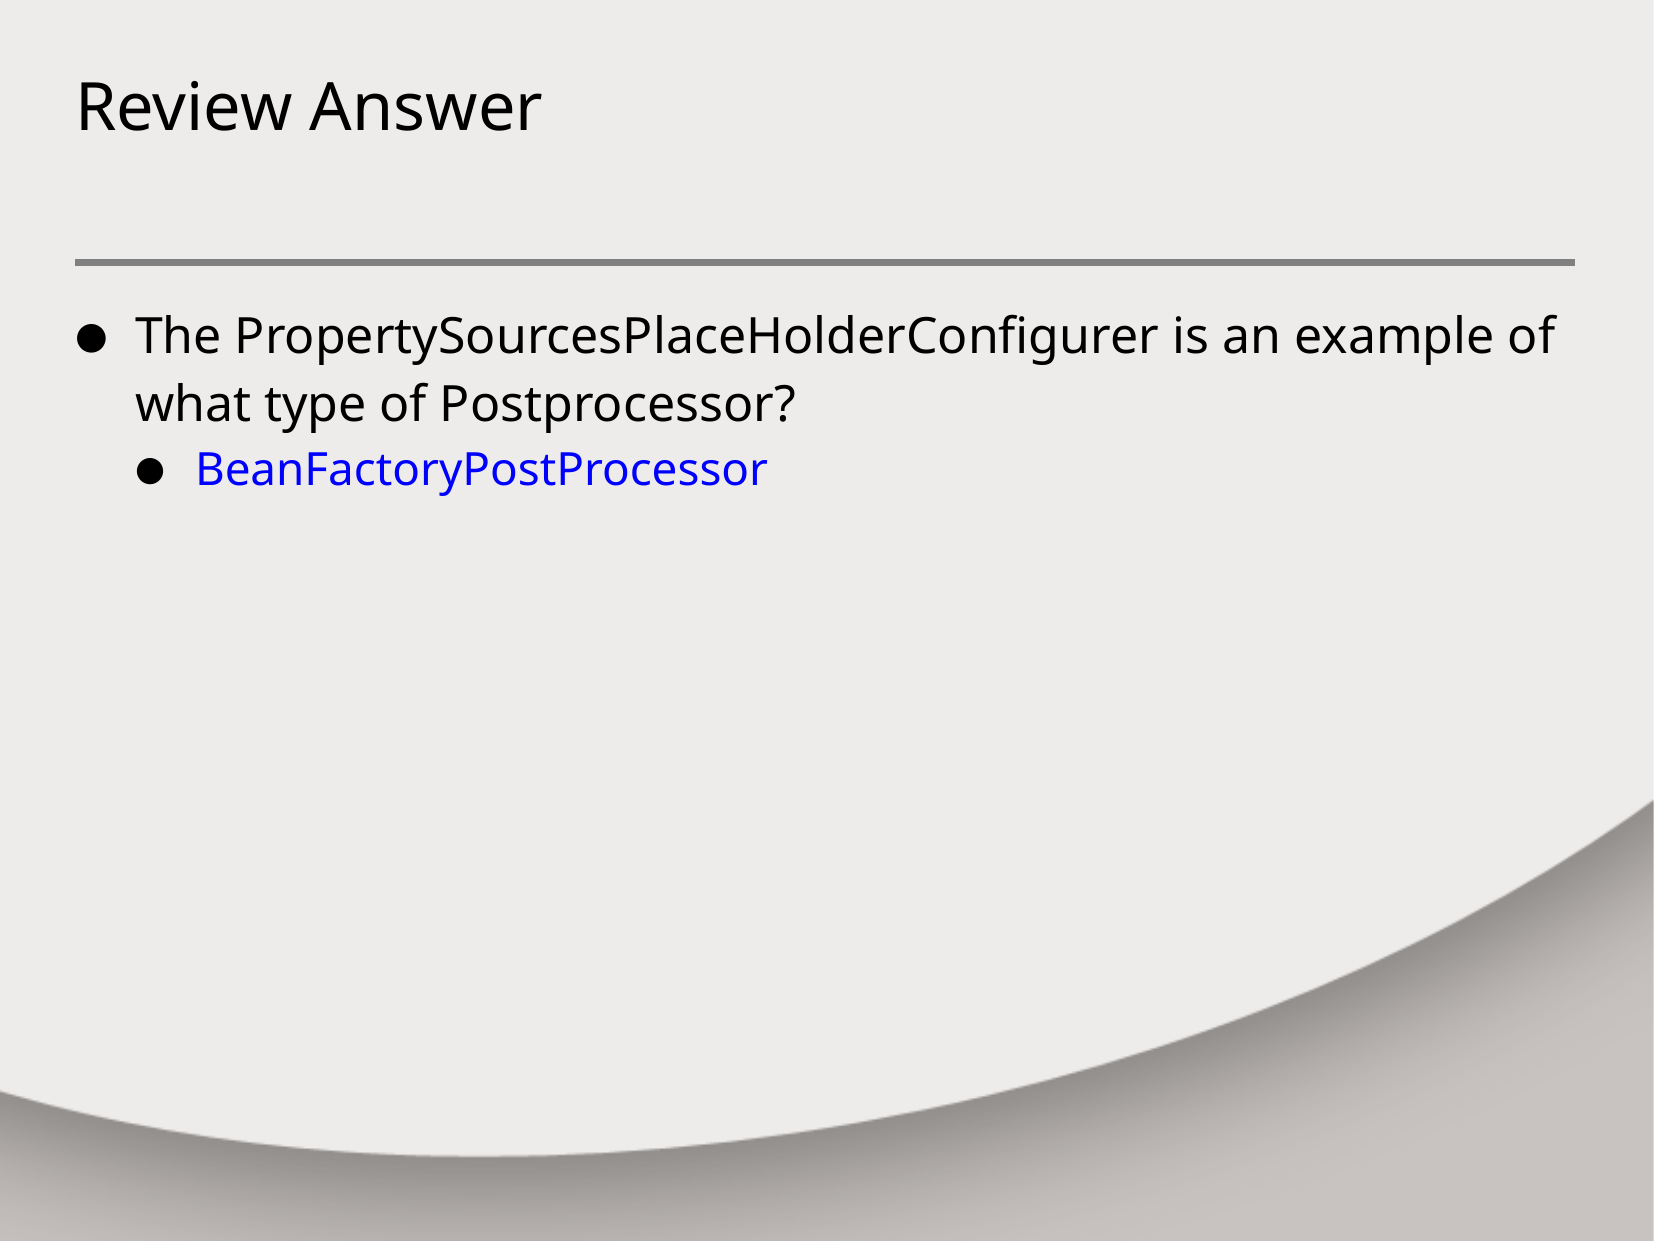

# Review Answer
The PropertySourcesPlaceHolderConfigurer is an example of what type of Postprocessor?
BeanFactoryPostProcessor